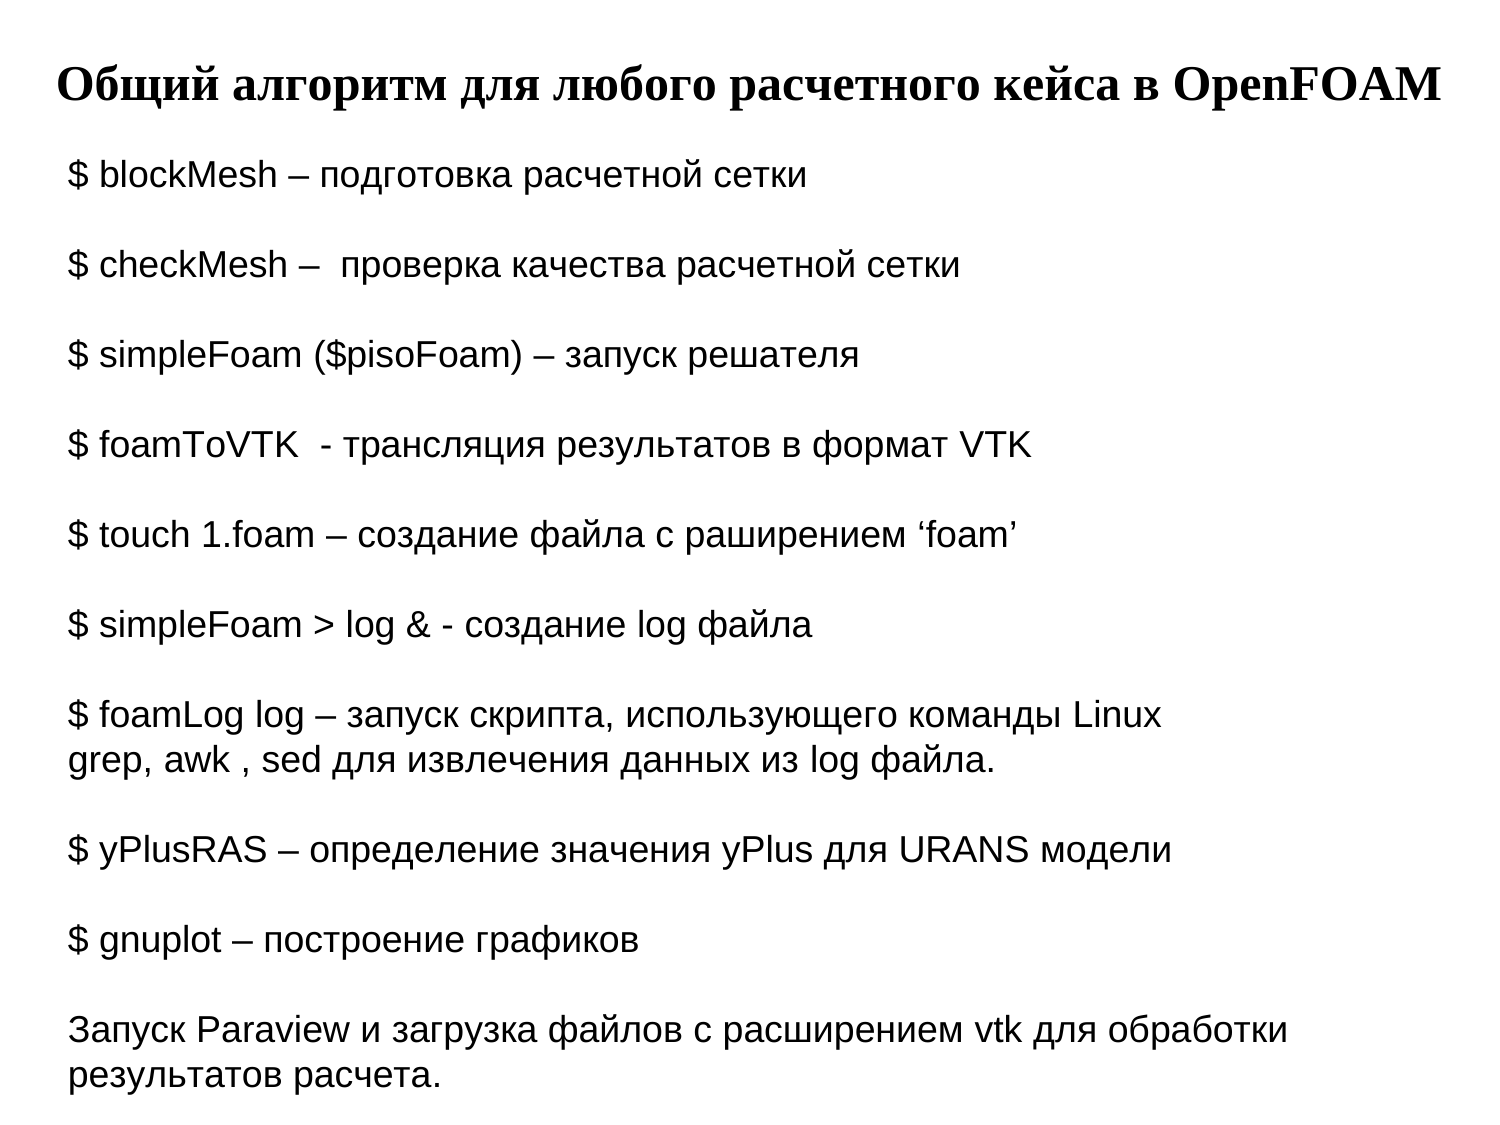

Общий алгоритм для любого расчетного кейса в OpenFOAM
$ blockMesh – подготовка расчетной сетки
$ checkMesh – проверка качества расчетной сетки
$ simpleFoam ($pisoFoam) – запуск решателя
$ foamToVTK - трансляция результатов в формат VTK
$ touch 1.foam – создание файла с раширением ‘foam’
$ simpleFoam > log & - создание log файла
$ foamLog log – запуск скрипта, использующего команды Linux
grep, awk , sed для извлечения данных из log файла.
$ yPlusRAS – определение значения yPlus для URANS модели
$ gnuplot – построение графиков
Запуск Paraview и загрузка файлов с расширением vtk для обработки результатов расчета.